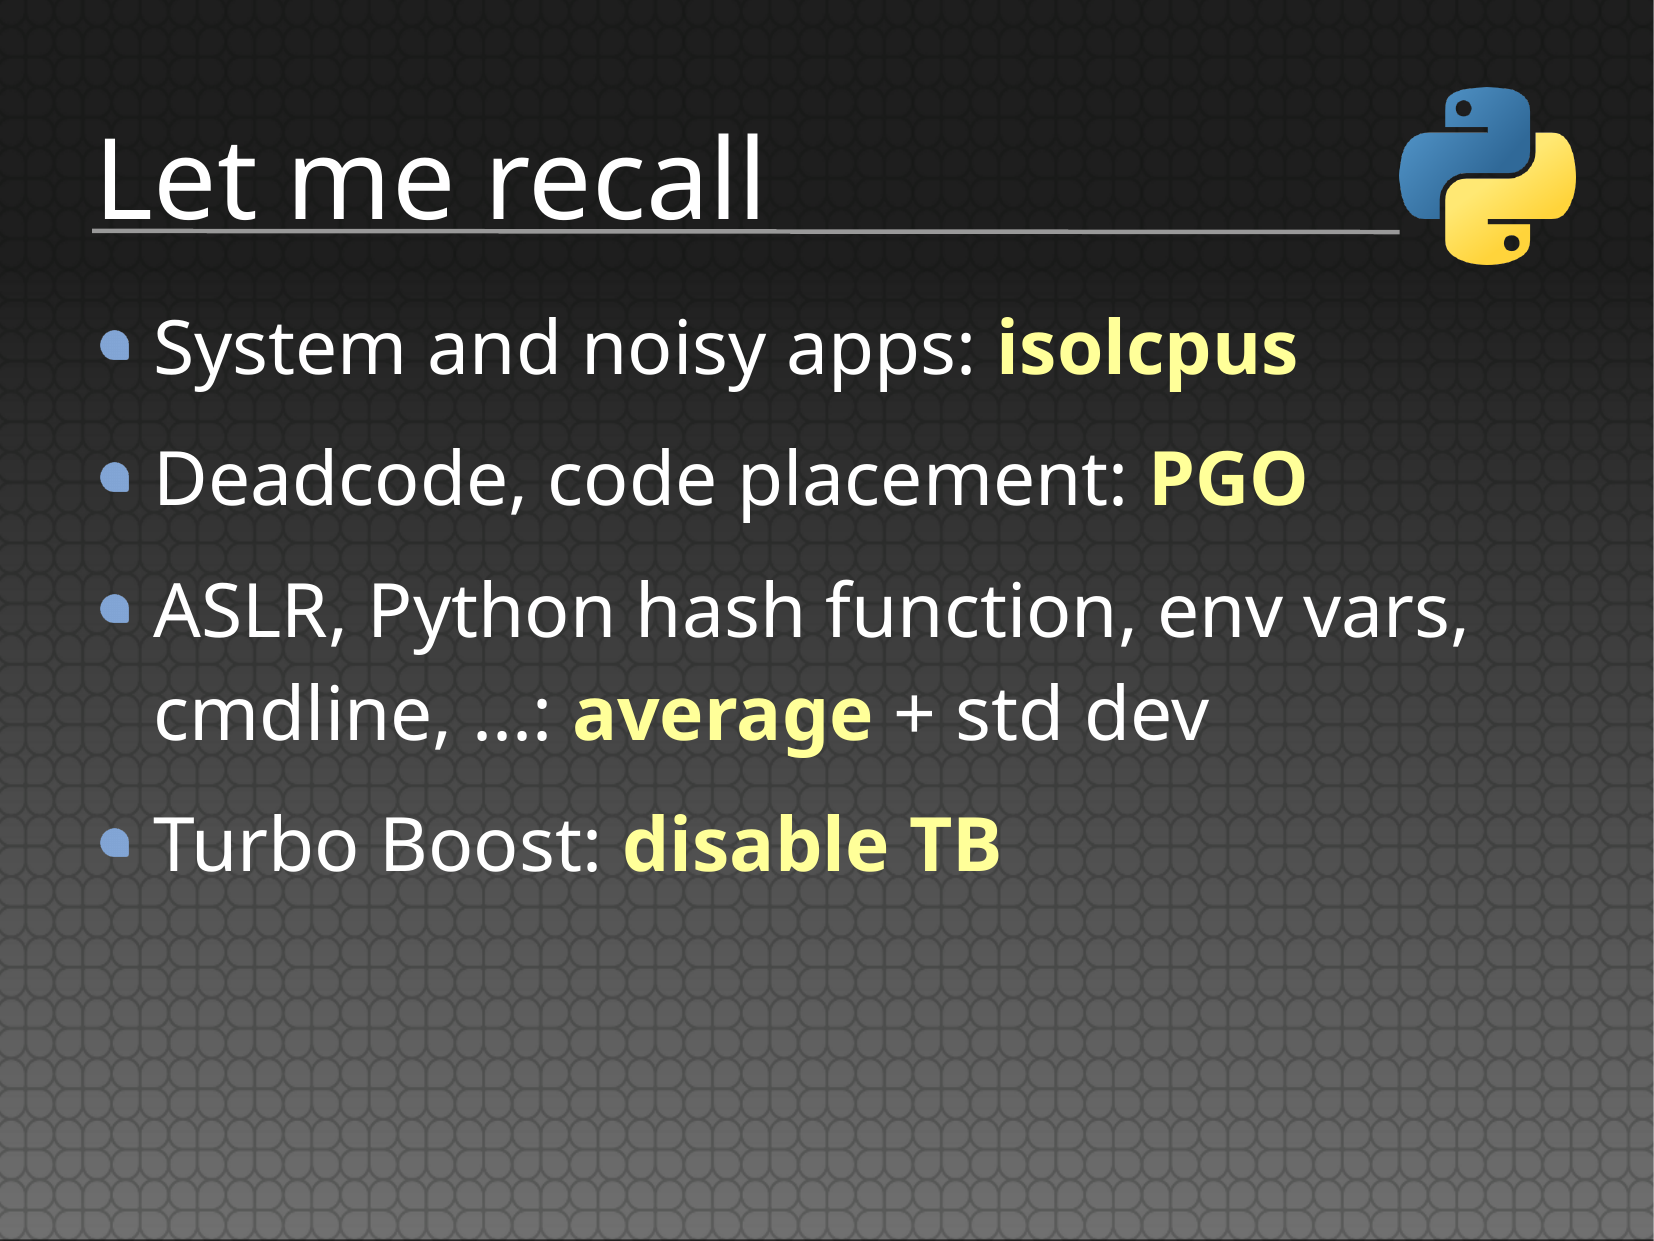

Let me recall
# System and noisy apps: isolcpus
Deadcode, code placement: PGO
ASLR, Python hash function, env vars, cmdline, ...: average + std dev
Turbo Boost: disable TB